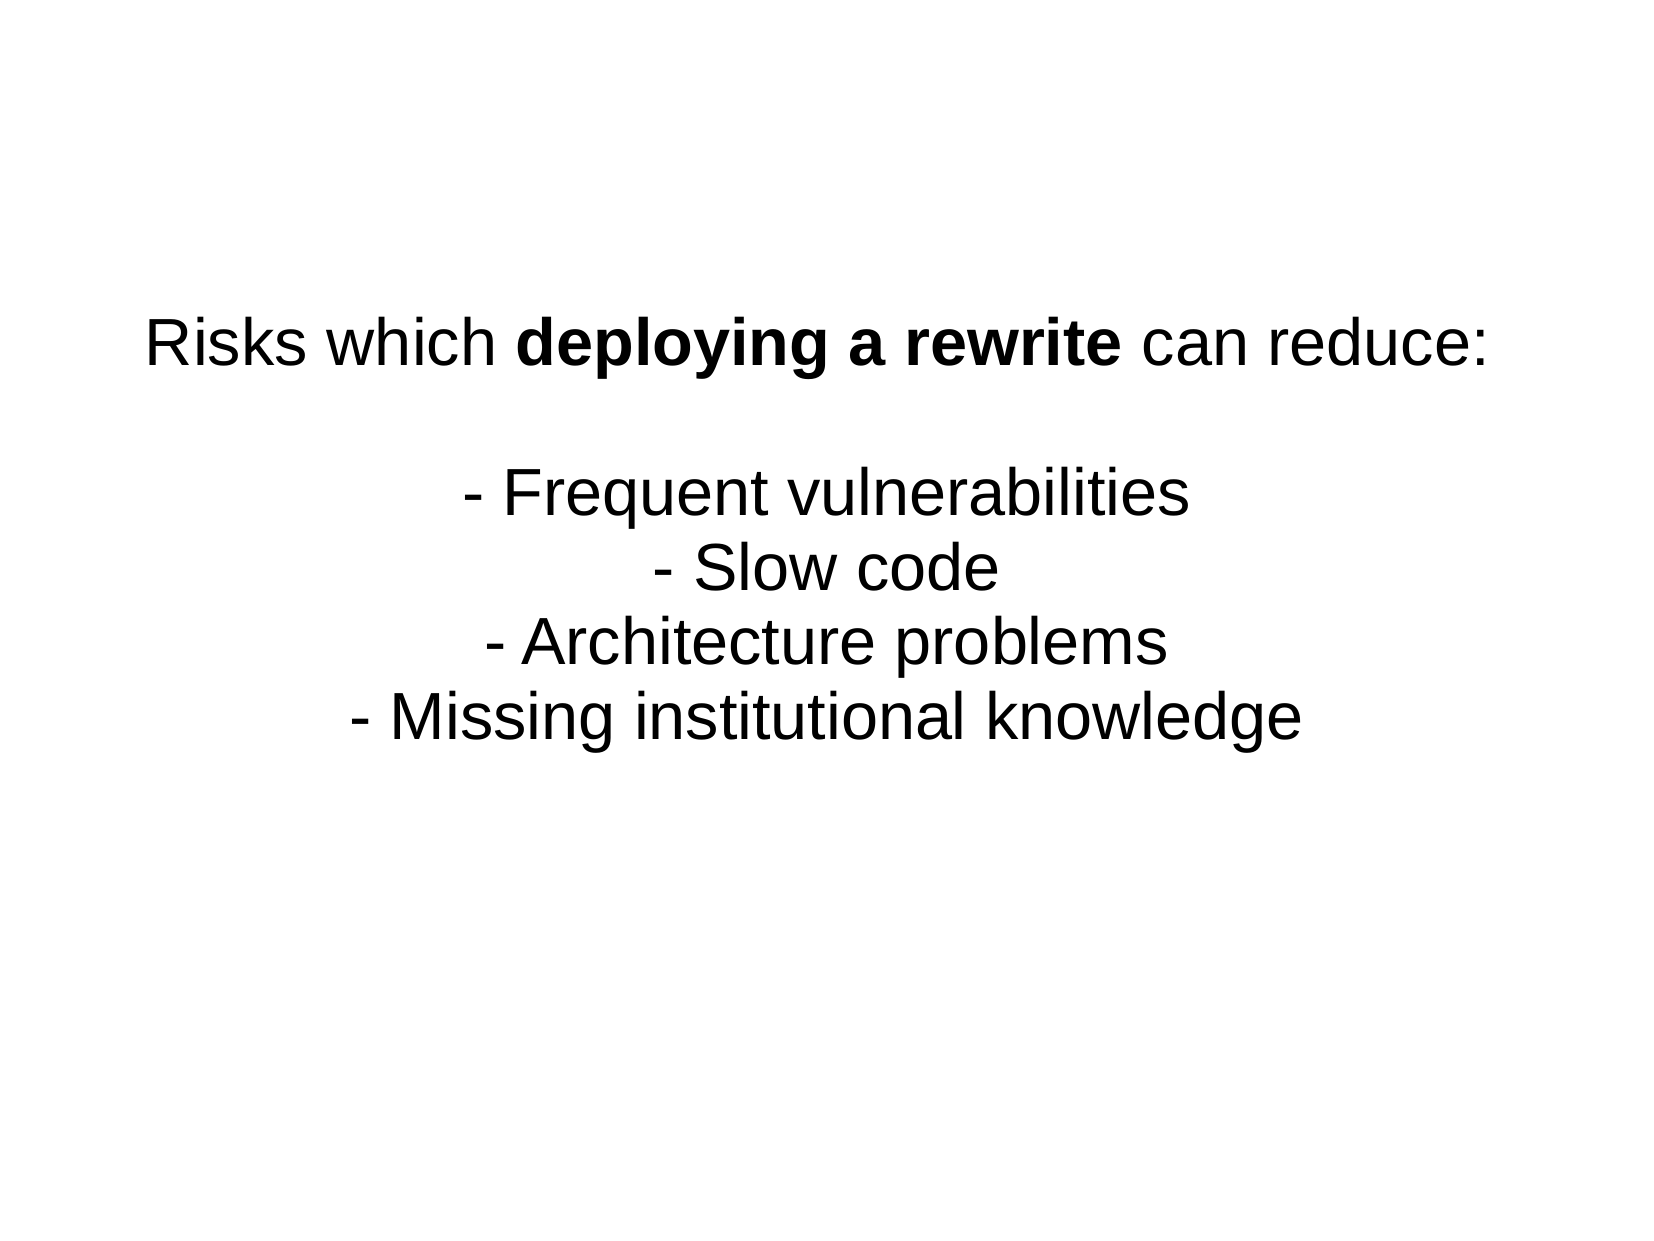

# Risks which deploying a rewrite can reduce:
- Frequent vulnerabilities
- Slow code
- Architecture problems
- Missing institutional knowledge